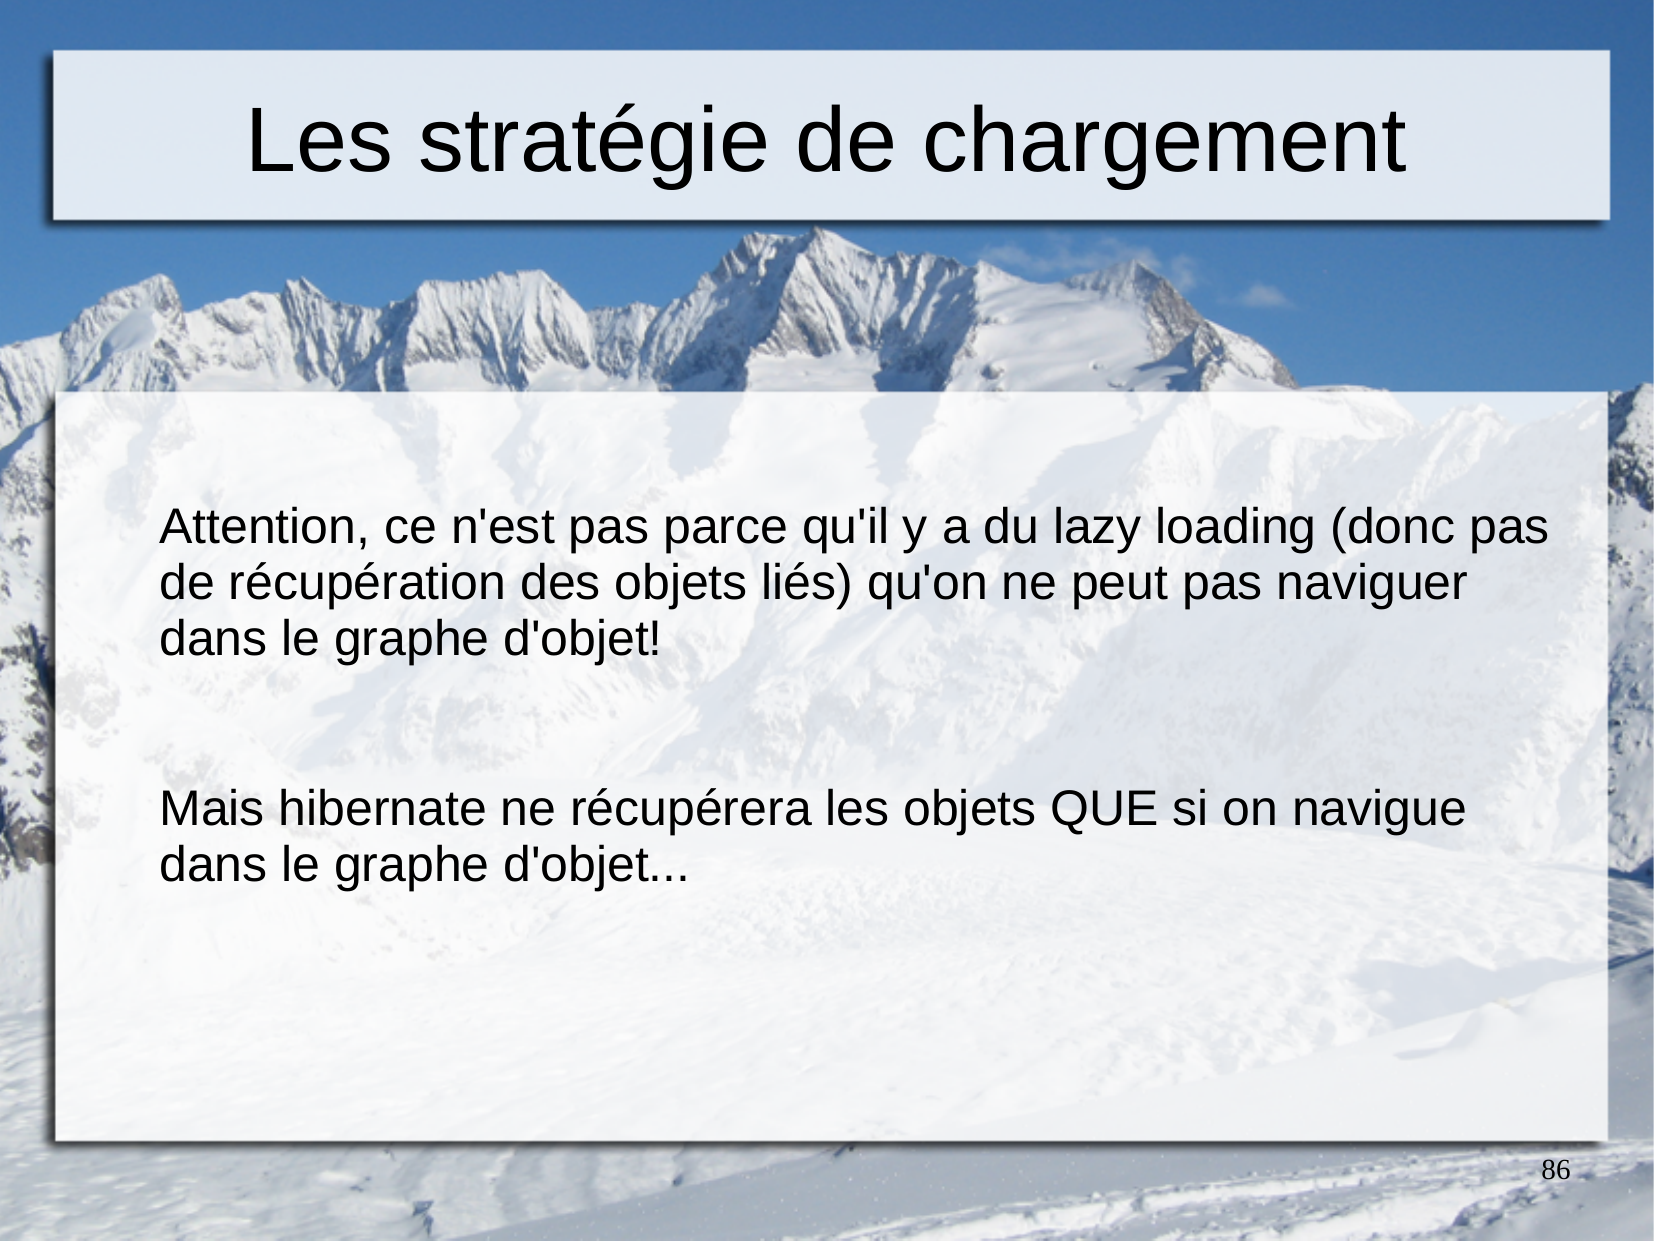

# Les stratégie de chargement
Attention, ce n'est pas parce qu'il y a du lazy loading (donc pas de récupération des objets liés) qu'on ne peut pas naviguer dans le graphe d'objet!
Mais hibernate ne récupérera les objets QUE si on navigue dans le graphe d'objet...
86